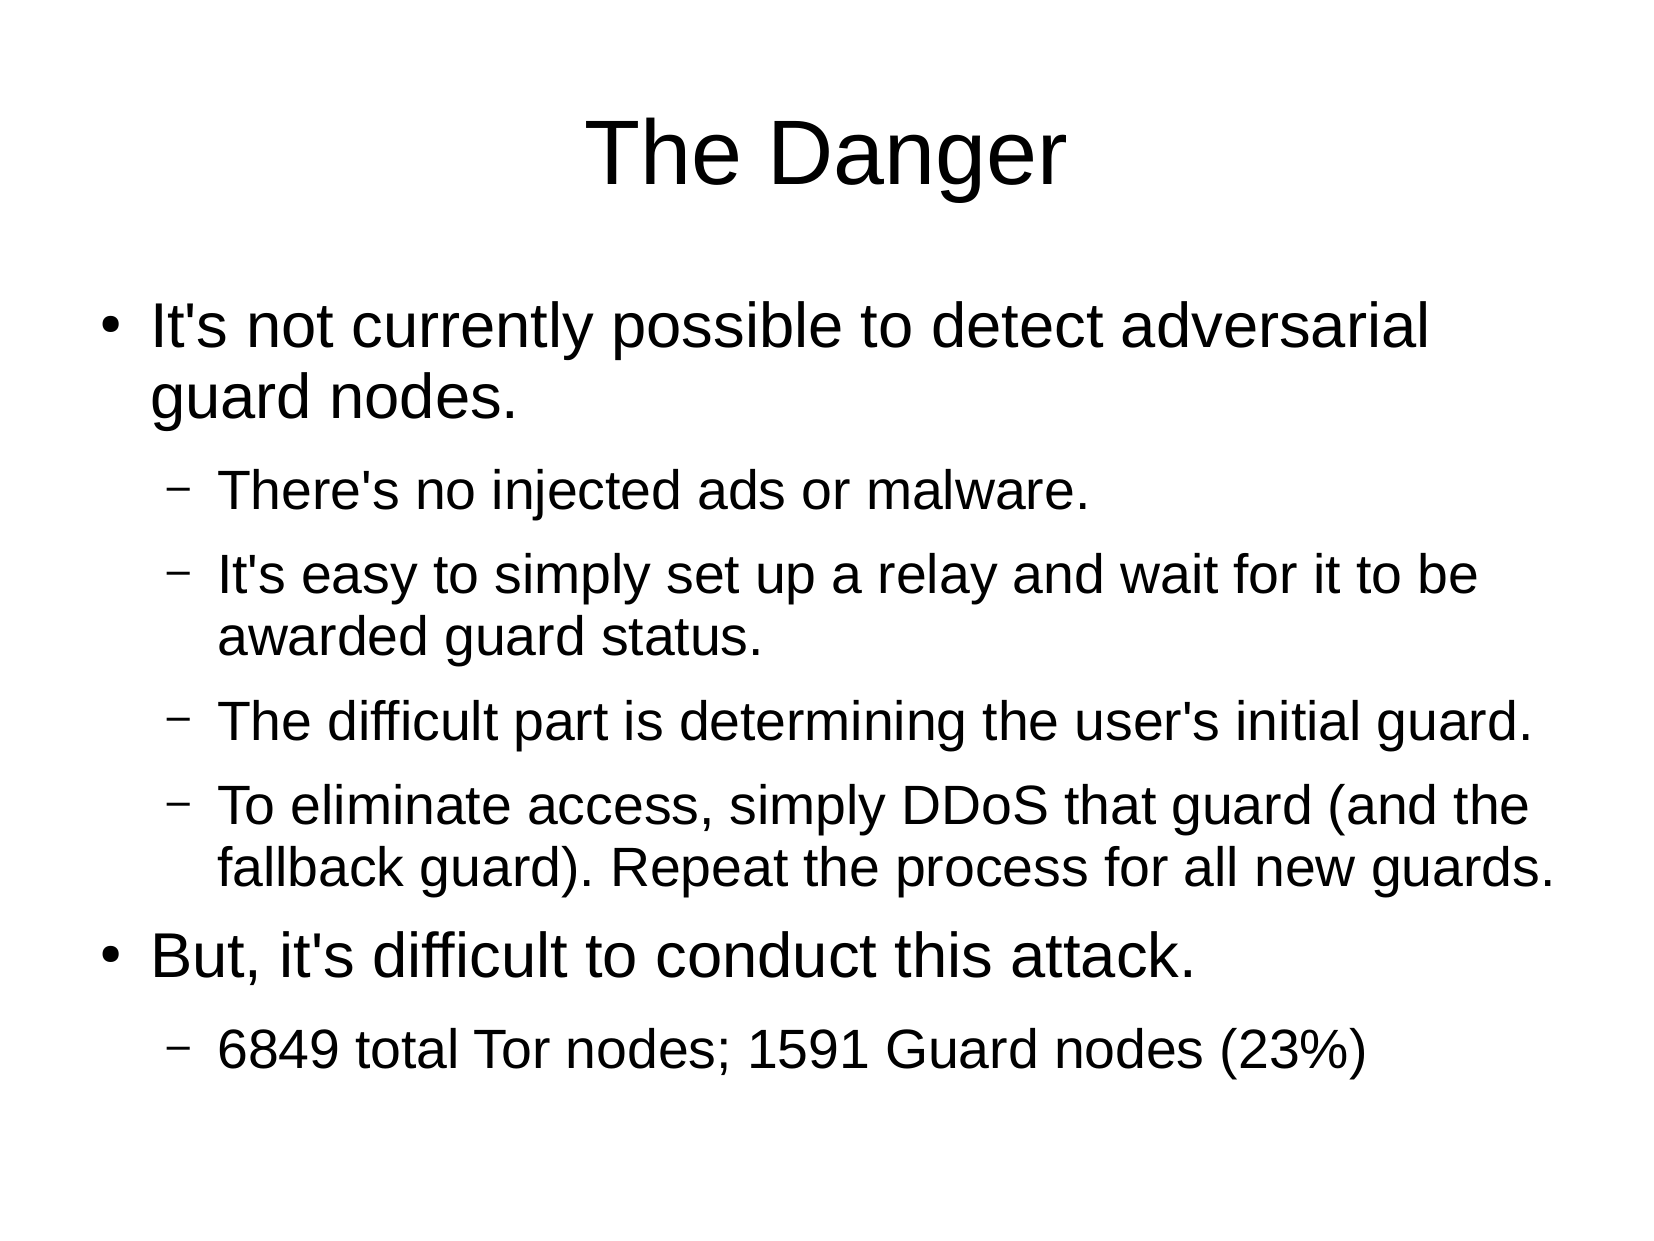

# The Danger
It's not currently possible to detect adversarial guard nodes.
There's no injected ads or malware.
It's easy to simply set up a relay and wait for it to be awarded guard status.
The difficult part is determining the user's initial guard.
To eliminate access, simply DDoS that guard (and the fallback guard). Repeat the process for all new guards.
But, it's difficult to conduct this attack.
6849 total Tor nodes; 1591 Guard nodes (23%)